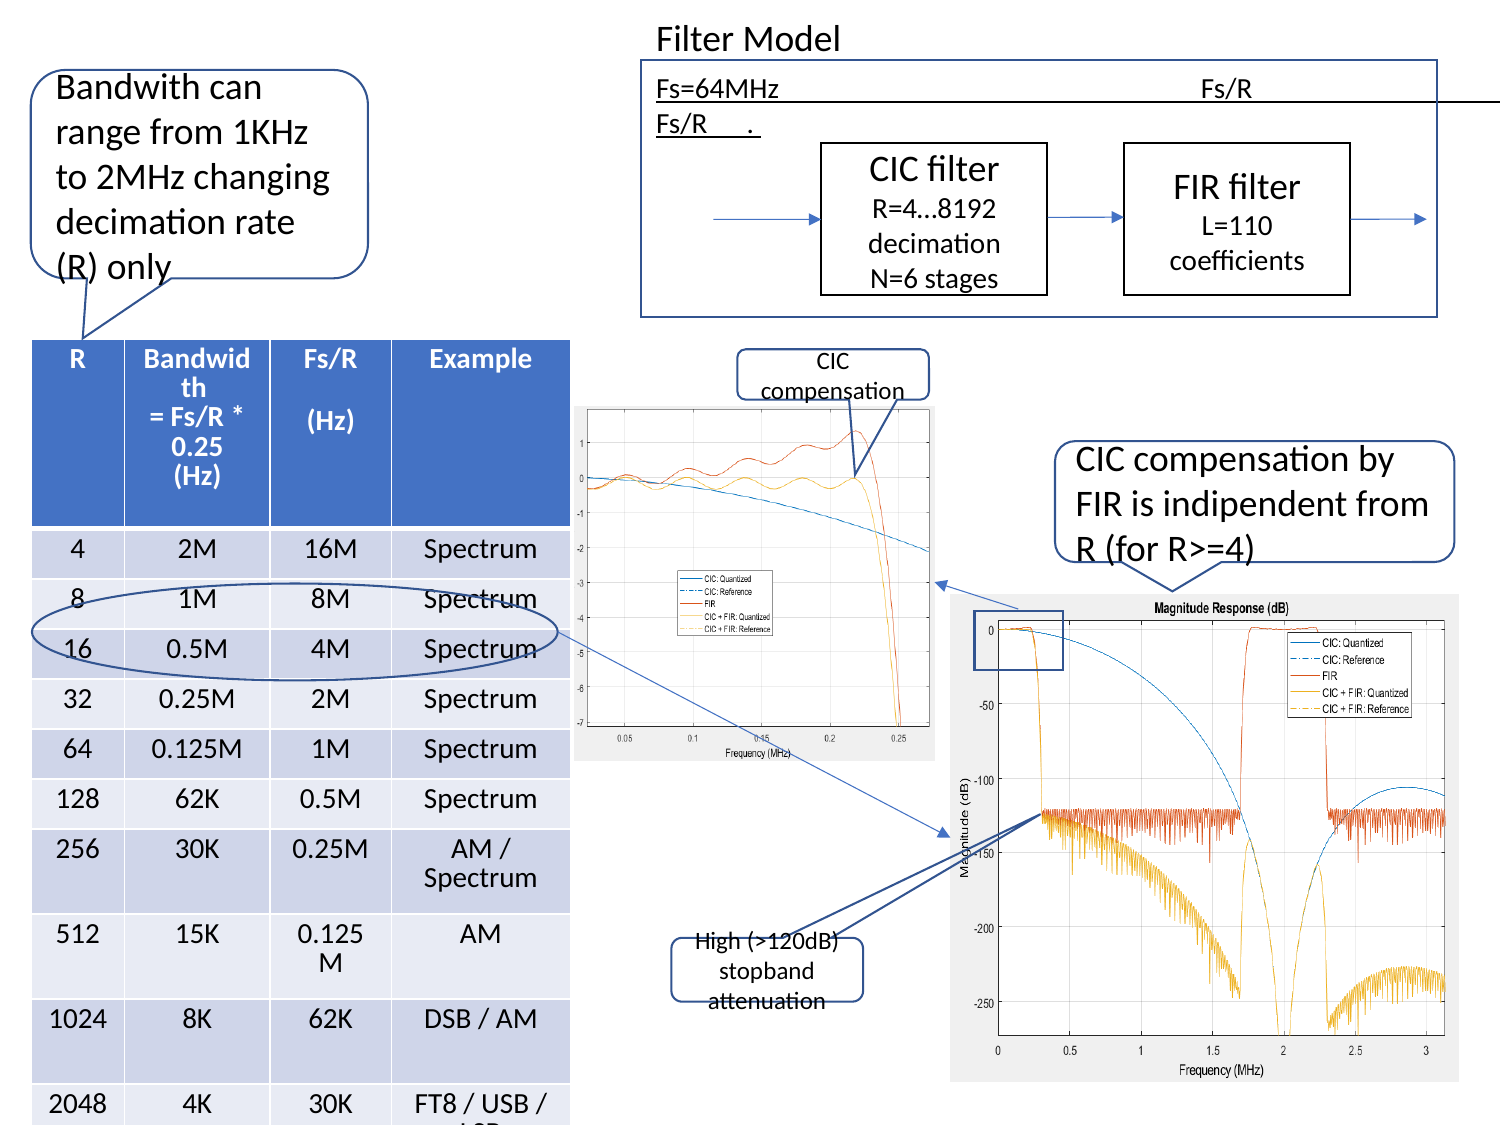

Filter Model
Fs=64MHz Fs/R Fs/R .
Bandwith can range from 1KHz to 2MHz changing decimation rate (R) only
CIC filter
R=4…8192 decimation
N=6 stages
FIR filter
L=110 coefficients
| R | Bandwidth = Fs/R \* 0.25 (Hz) | Fs/R (Hz) | Example |
| --- | --- | --- | --- |
| 4 | 2M | 16M | Spectrum |
| 8 | 1M | 8M | Spectrum |
| 16 | 0.5M | 4M | Spectrum |
| 32 | 0.25M | 2M | Spectrum |
| 64 | 0.125M | 1M | Spectrum |
| 128 | 62K | 0.5M | Spectrum |
| 256 | 30K | 0.25M | AM / Spectrum |
| 512 | 15K | 0.125M | AM |
| 1024 | 8K | 62K | DSB / AM |
| 2048 | 4K | 30K | FT8 / USB / LSB |
| 4096 | 2K | 15K | FT8 / CW |
| 8192 | 1K | 8K | WSPR / CW |
CIC compensation
CIC compensation by FIR is indipendent from R (for R>=4)
High (>120dB) stopband attenuation